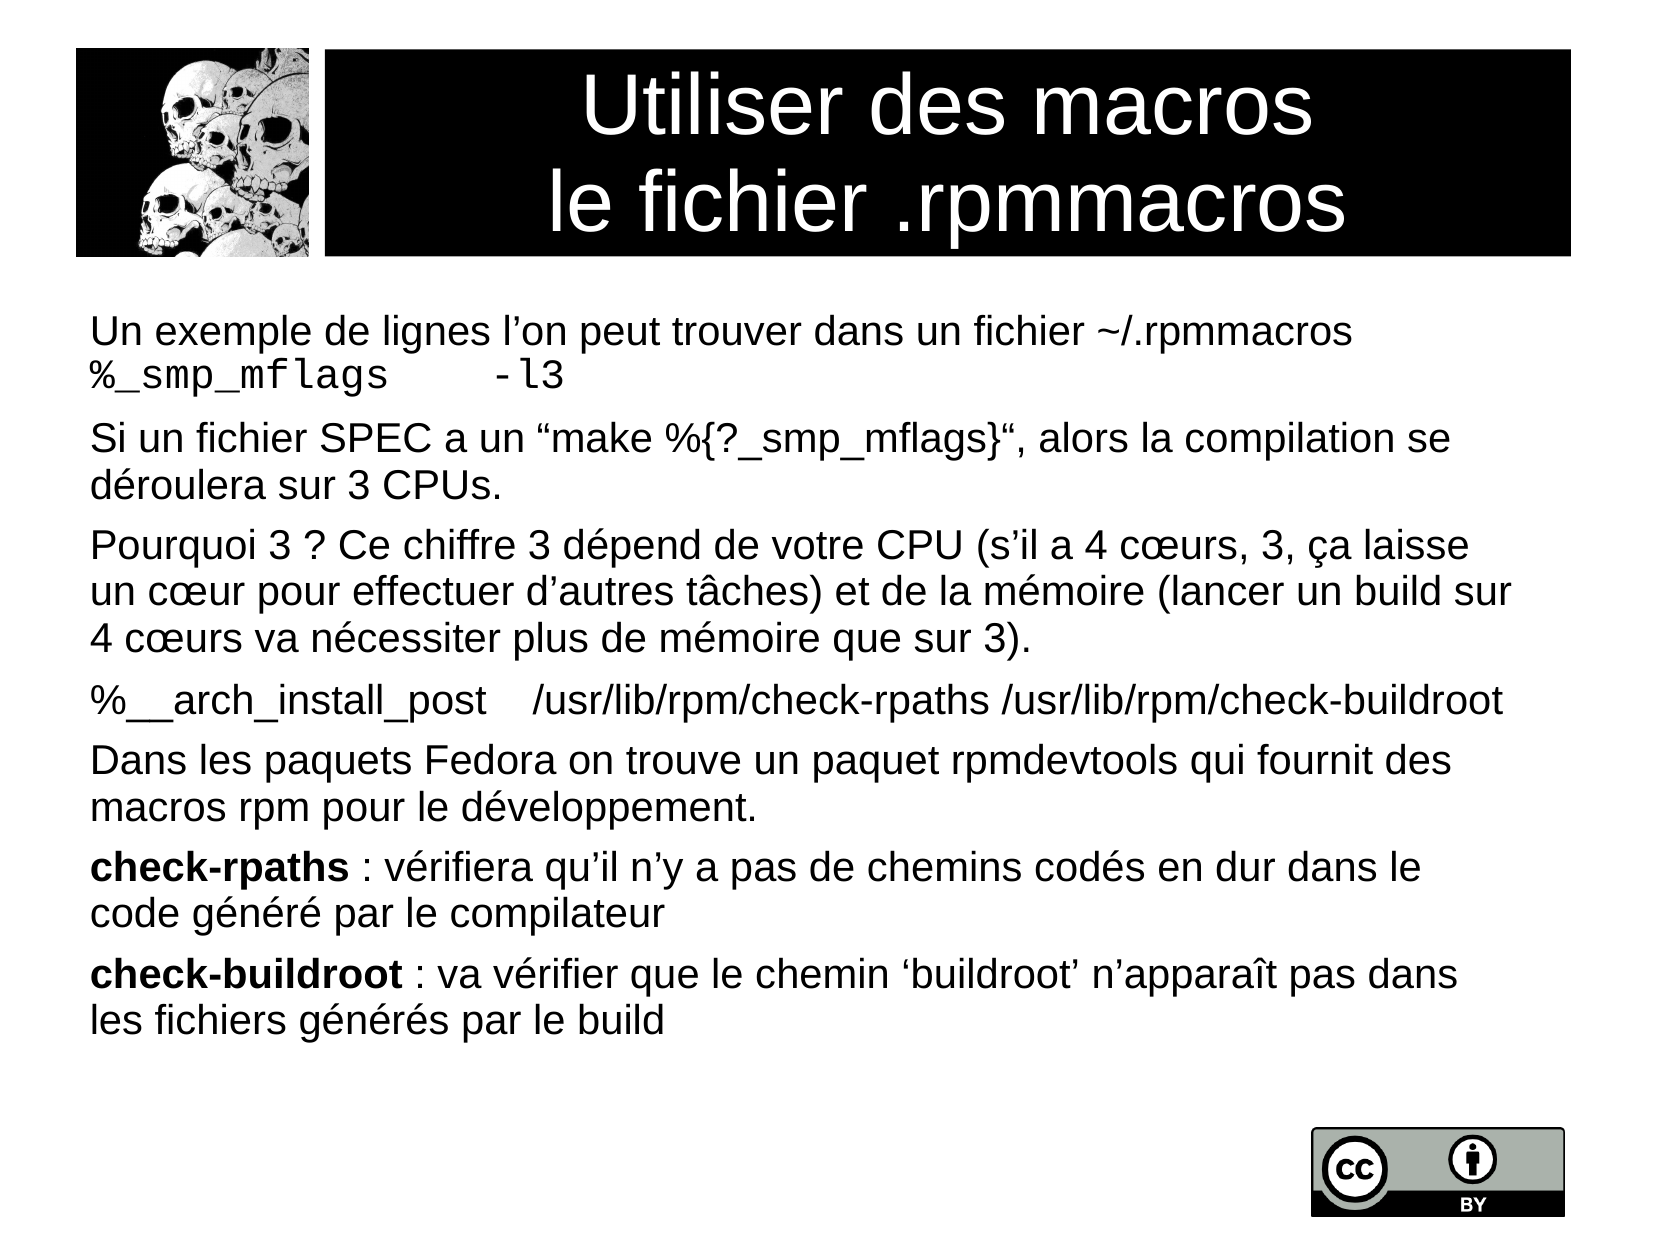

# Utiliser des macros le fichier .rpmmacros
Un exemple de lignes l’on peut trouver dans un fichier ~/.rpmmacros
%_smp_mflags -l3
Si un fichier SPEC a un “make %{?_smp_mflags}“, alors la compilation se déroulera sur 3 CPUs.
Pourquoi 3 ? Ce chiffre 3 dépend de votre CPU (s’il a 4 cœurs, 3, ça laisse un cœur pour effectuer d’autres tâches) et de la mémoire (lancer un build sur 4 cœurs va nécessiter plus de mémoire que sur 3).
%__arch_install_post /usr/lib/rpm/check-rpaths /usr/lib/rpm/check-buildroot
Dans les paquets Fedora on trouve un paquet rpmdevtools qui fournit des macros rpm pour le développement.
check-rpaths : vérifiera qu’il n’y a pas de chemins codés en dur dans le code généré par le compilateur
check-buildroot : va vérifier que le chemin ‘buildroot’ n’apparaît pas dans les fichiers générés par le build